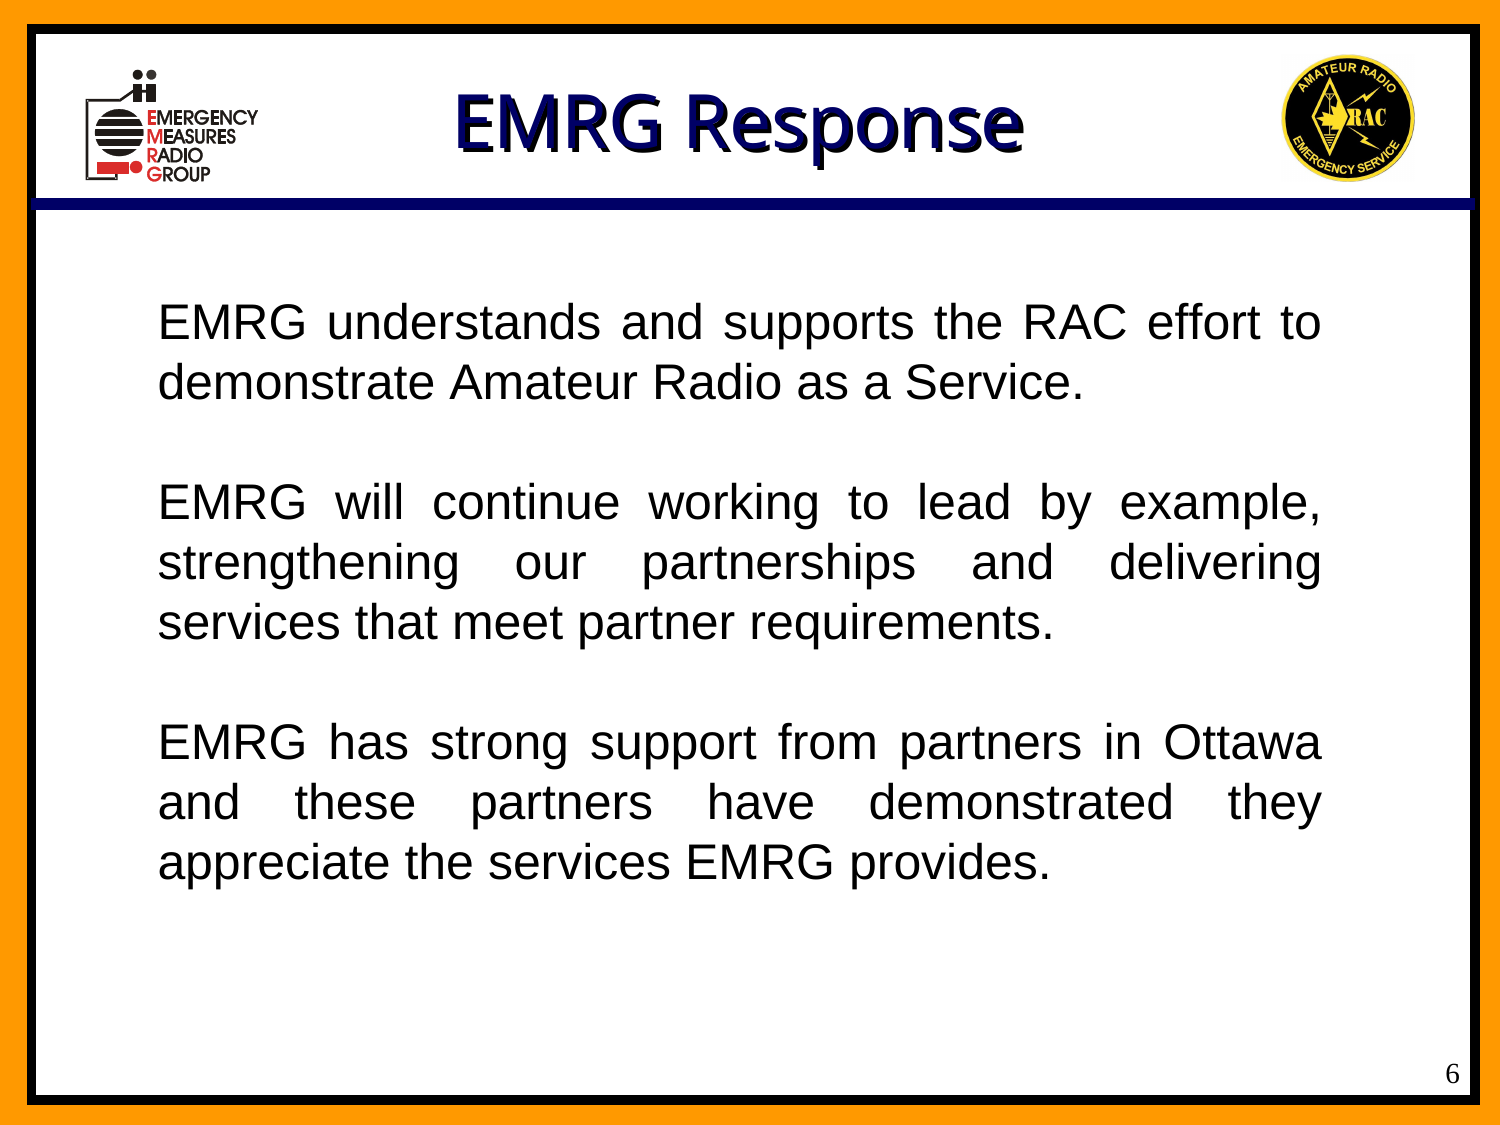

EMRG Response
EMRG understands and supports the RAC effort to demonstrate Amateur Radio as a Service.
EMRG will continue working to lead by example, strengthening our partnerships and delivering services that meet partner requirements.
EMRG has strong support from partners in Ottawa and these partners have demonstrated they appreciate the services EMRG provides.
6